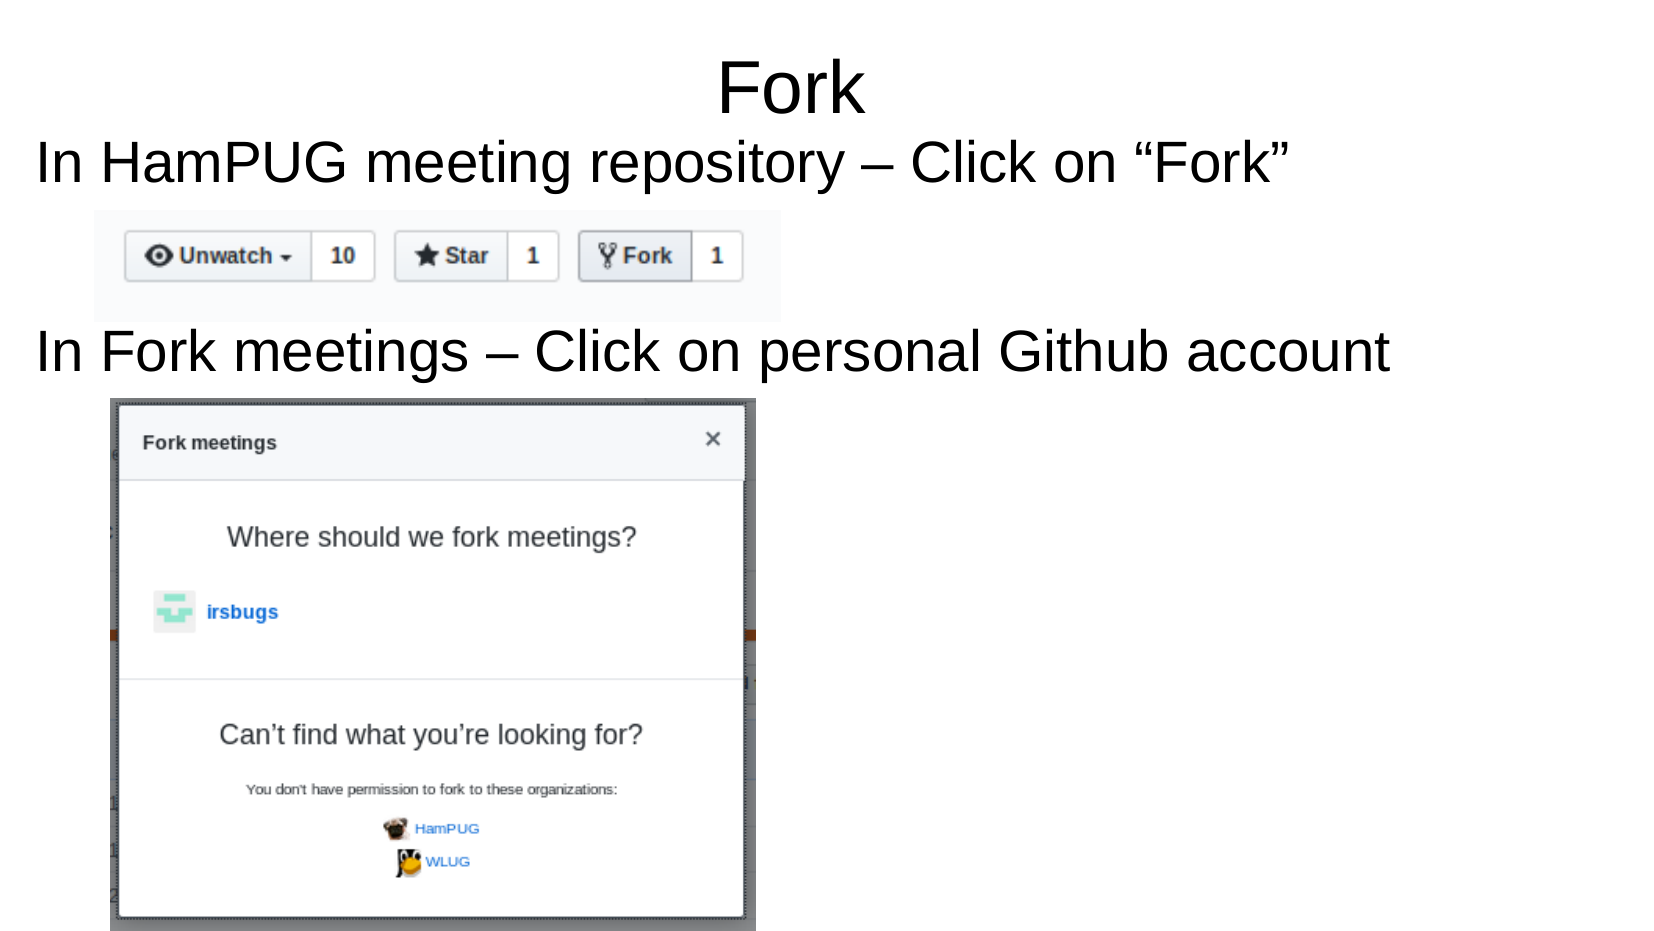

# Fork
In HamPUG meeting repository – Click on “Fork”
In Fork meetings – Click on personal Github account